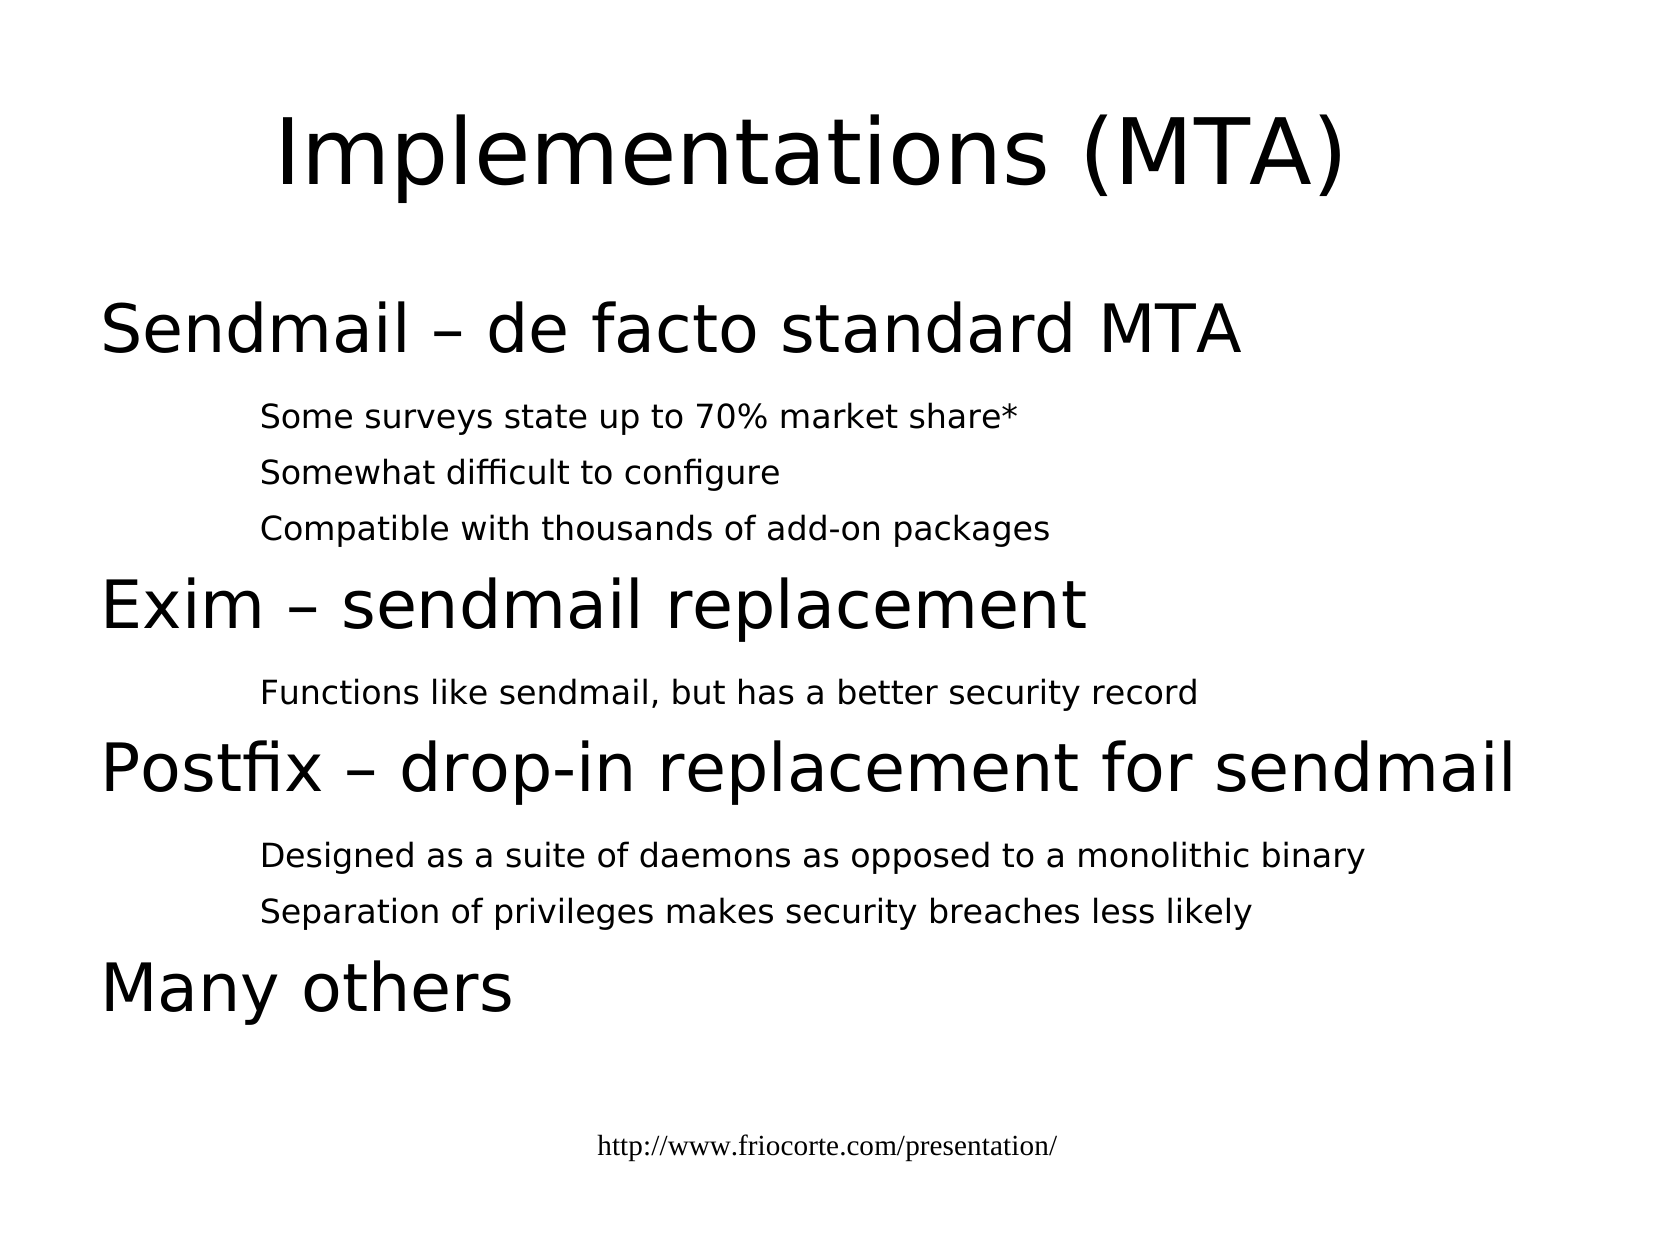

# Implementations (MTA)
Sendmail – de facto standard MTA
Some surveys state up to 70% market share*
Somewhat difficult to configure
Compatible with thousands of add-on packages
Exim – sendmail replacement
Functions like sendmail, but has a better security record
Postfix – drop-in replacement for sendmail
Designed as a suite of daemons as opposed to a monolithic binary
Separation of privileges makes security breaches less likely
Many others
http://www.friocorte.com/presentation/